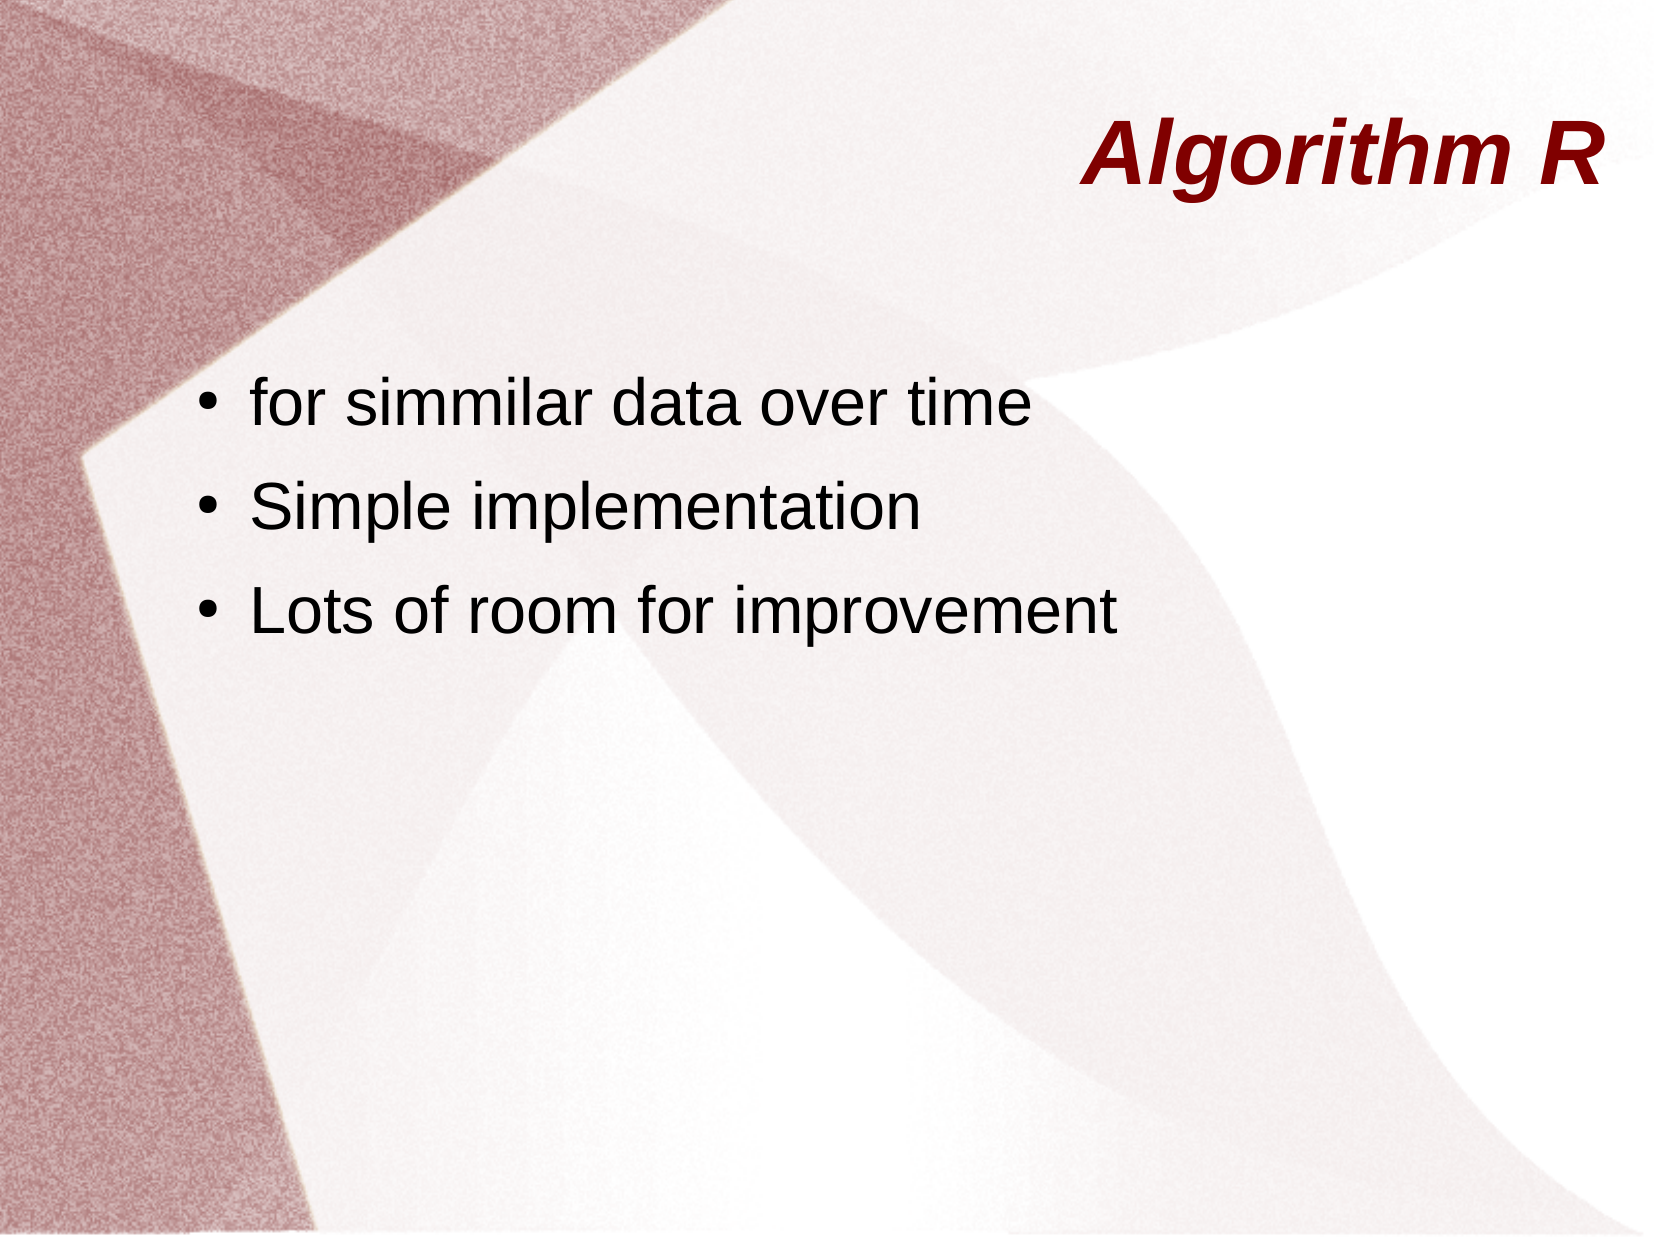

# Algorithm R
for simmilar data over time
Simple implementation
Lots of room for improvement